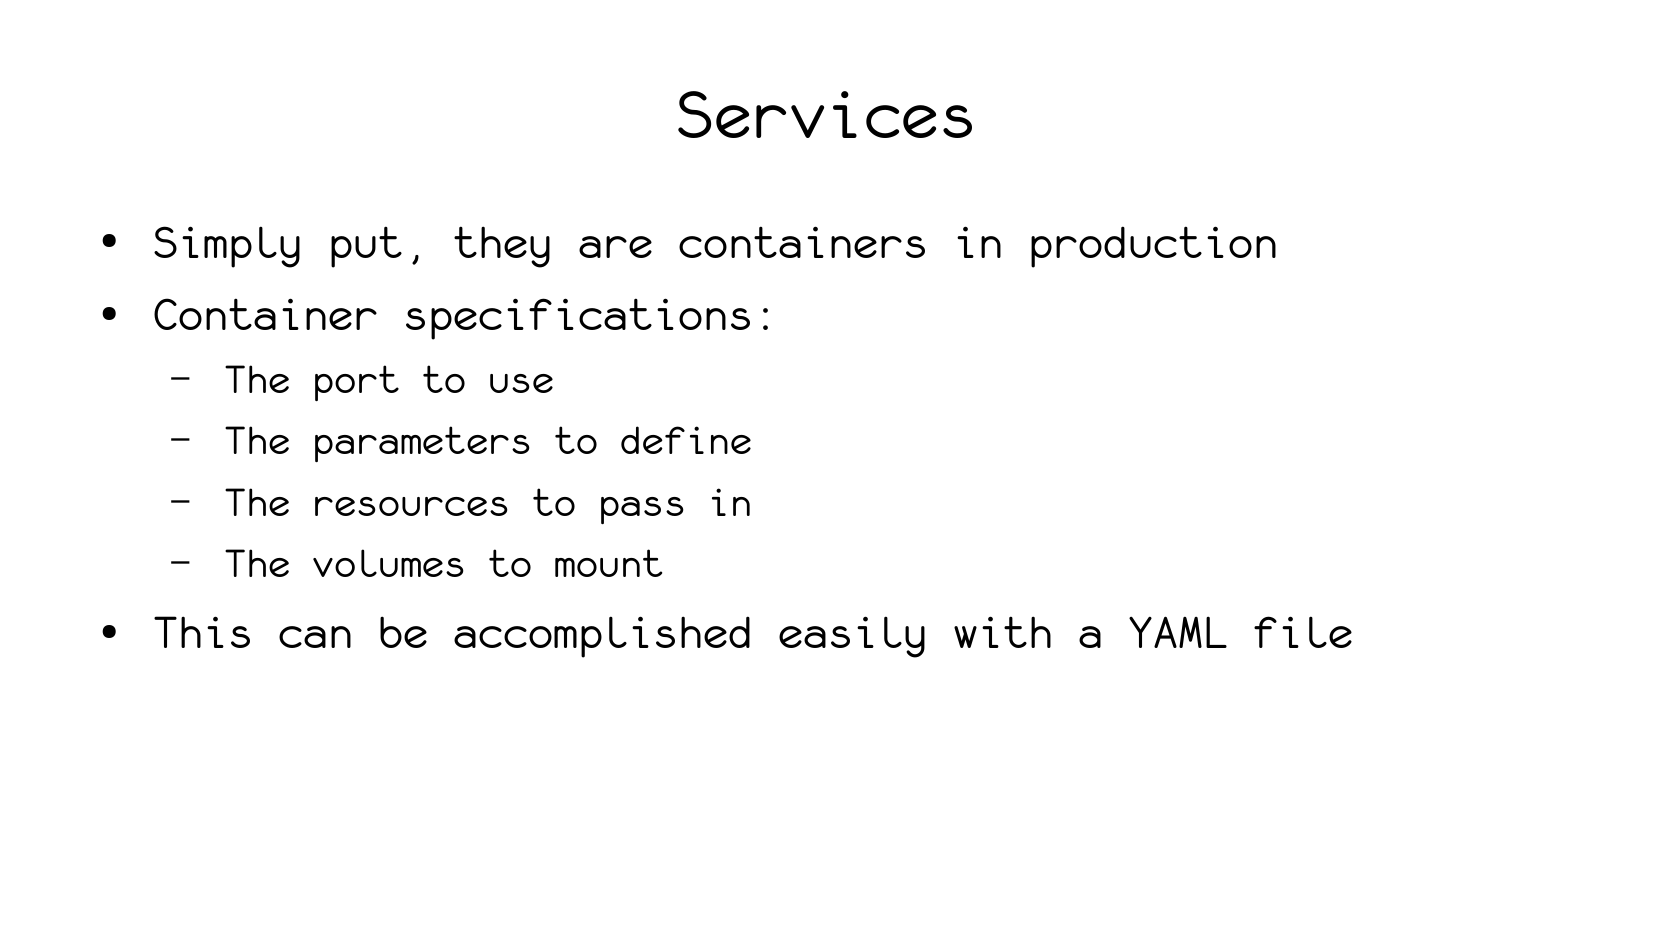

# Services
Simply put, they are containers in production
Container specifications:
The port to use
The parameters to define
The resources to pass in
The volumes to mount
This can be accomplished easily with a YAML file